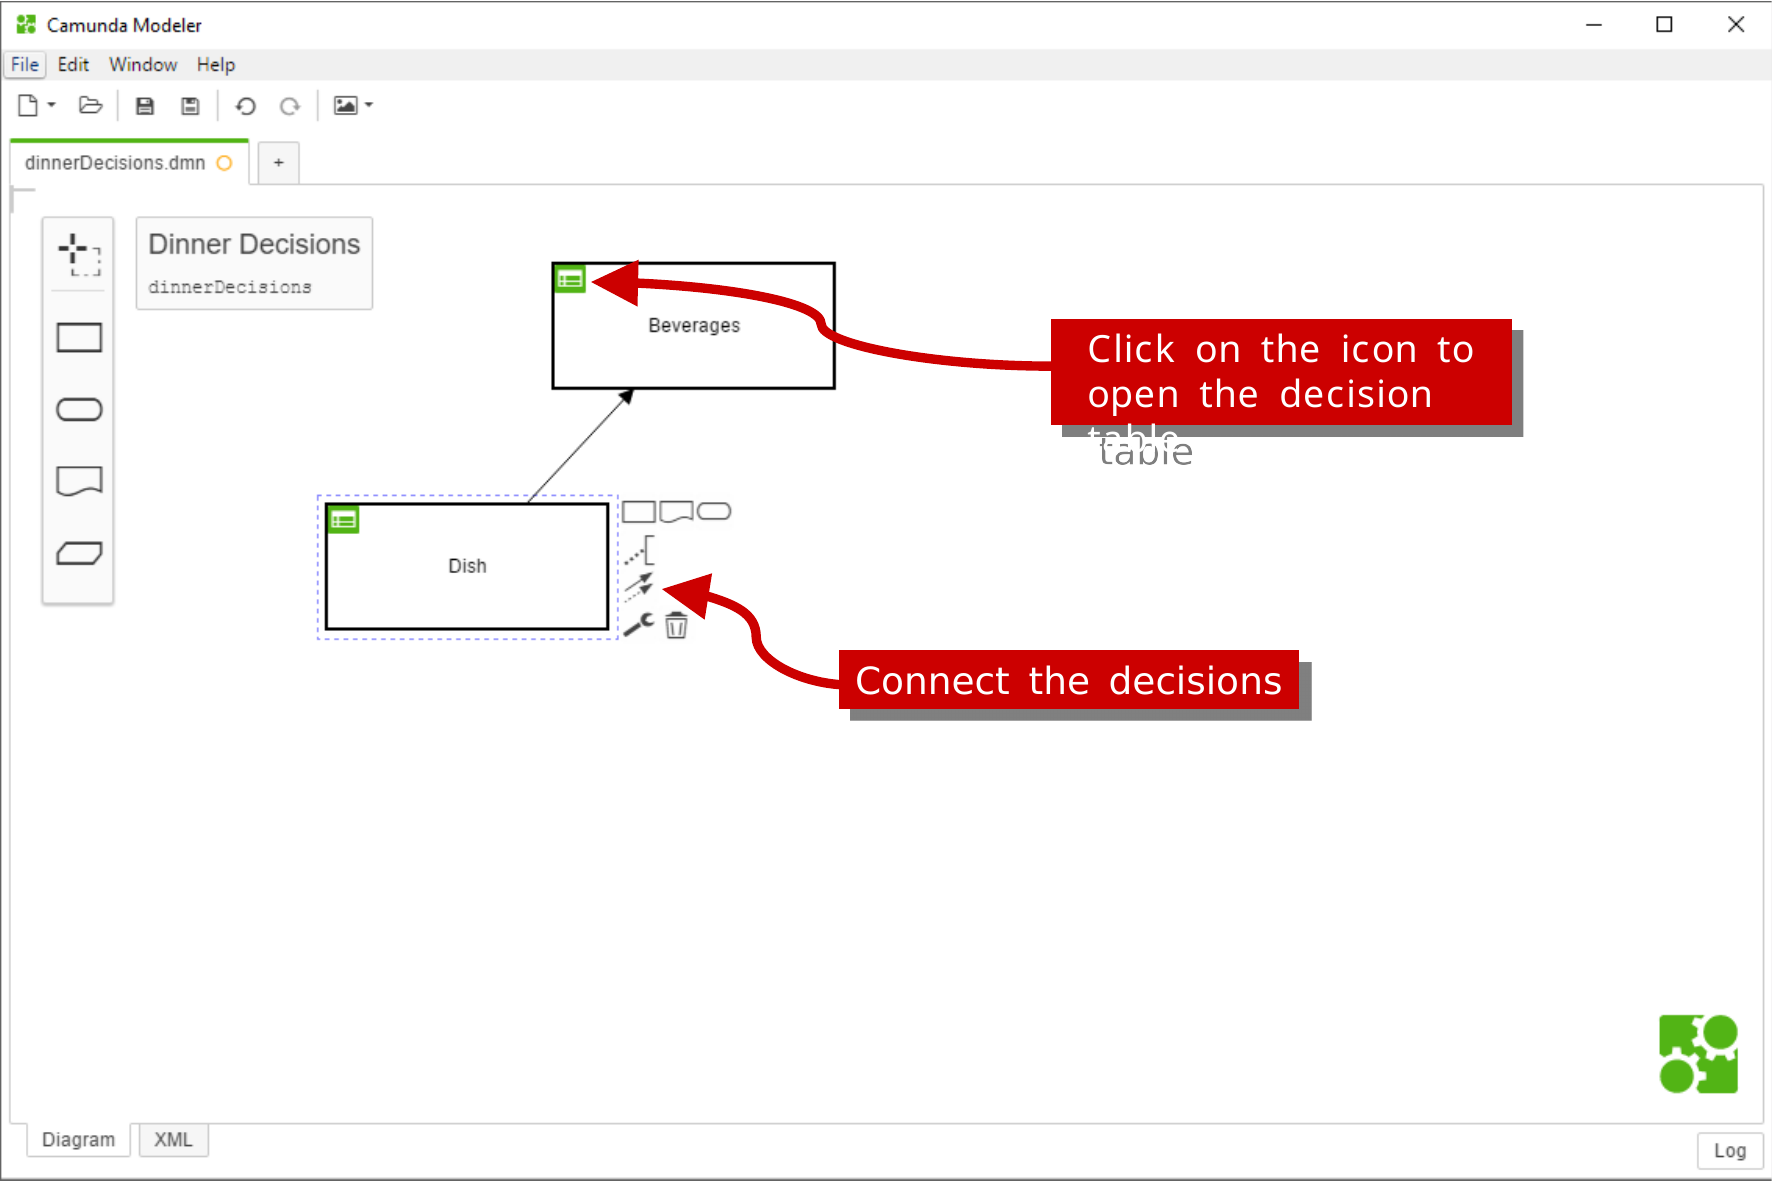

Click on the icon to open the decision table
Connect the decisions